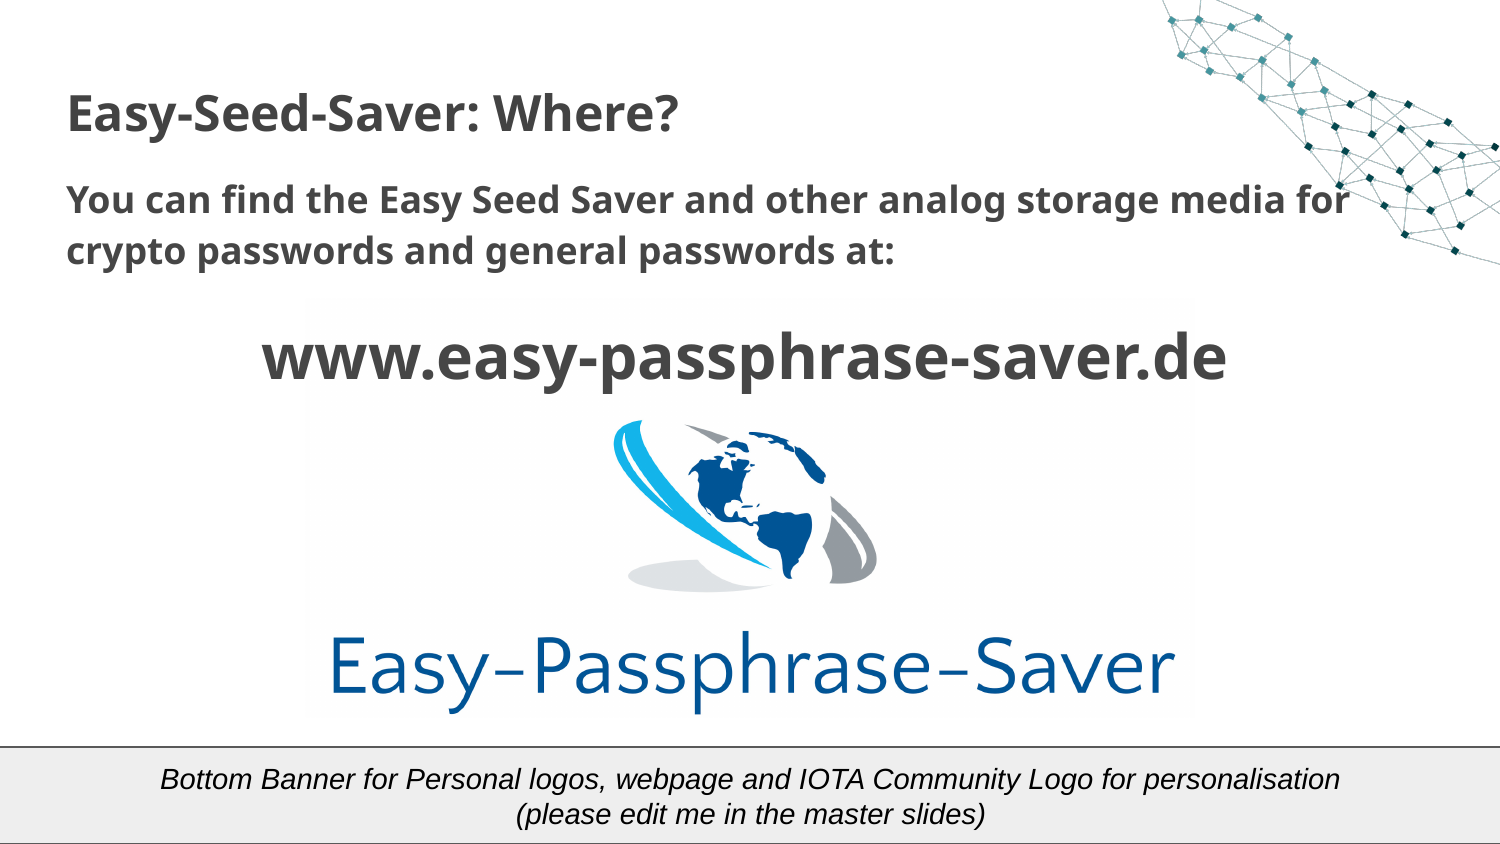

# Easy-Seed-Saver: Where?
You can find the Easy Seed Saver and other analog storage media for crypto passwords and general passwords at:
www.easy-passphrase-saver.de